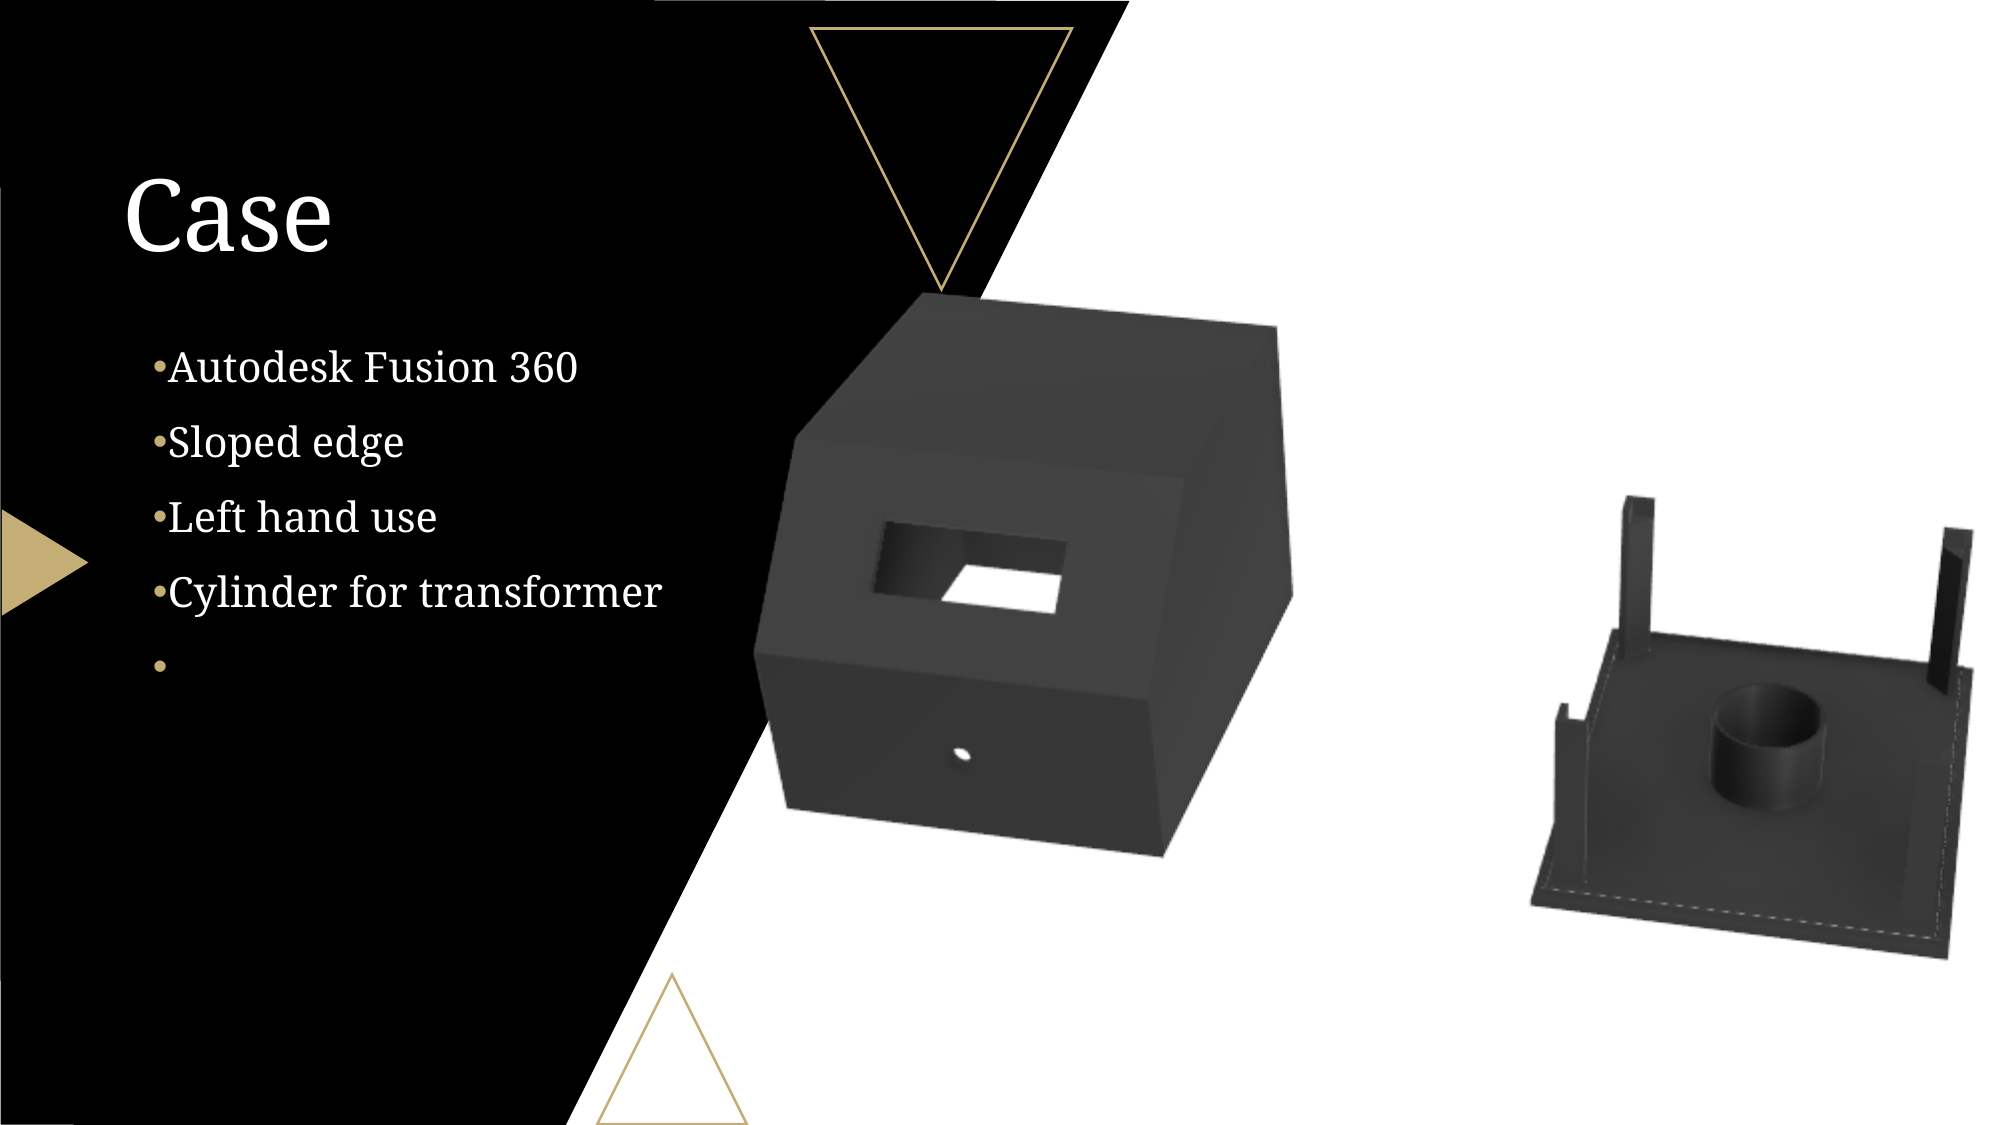

# Case
Autodesk Fusion 360
Sloped edge
Left hand use
Cylinder for transformer